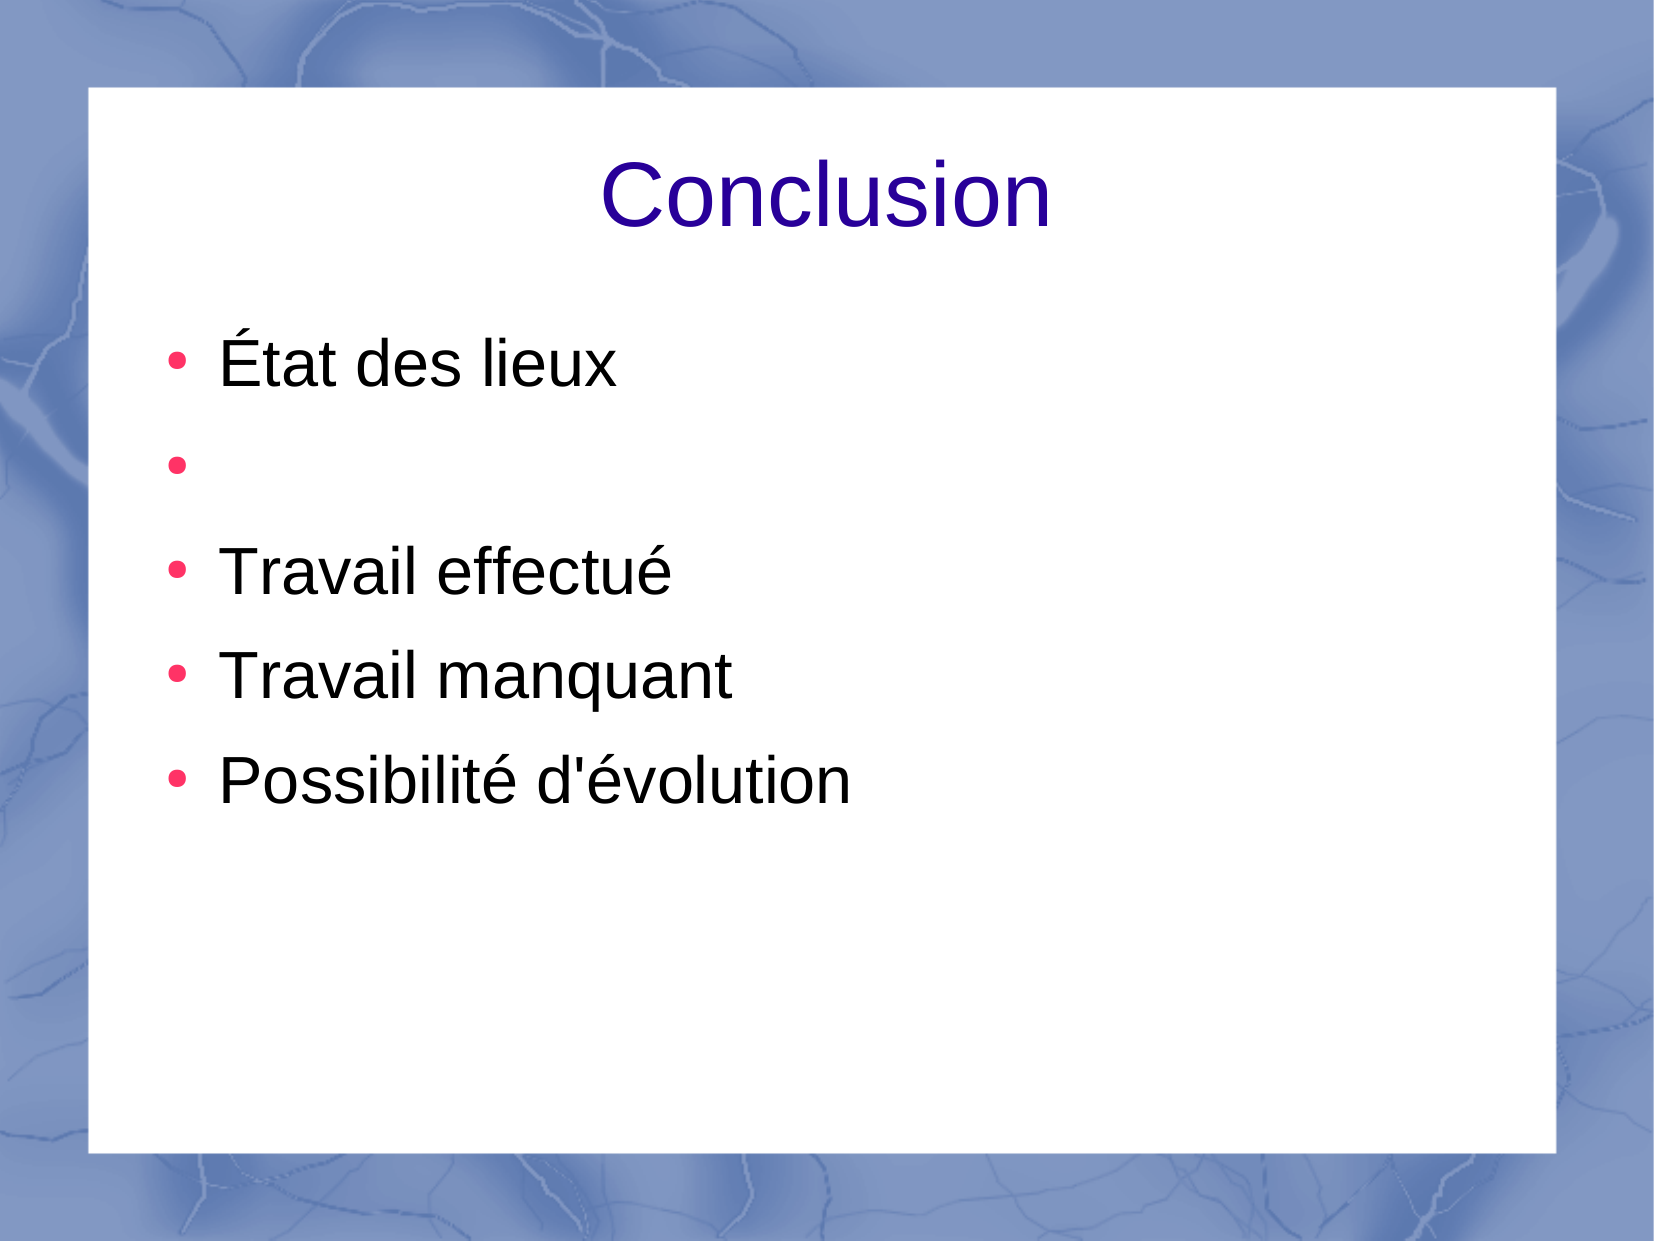

# Conclusion
État des lieux
Travail effectué
Travail manquant
Possibilité d'évolution